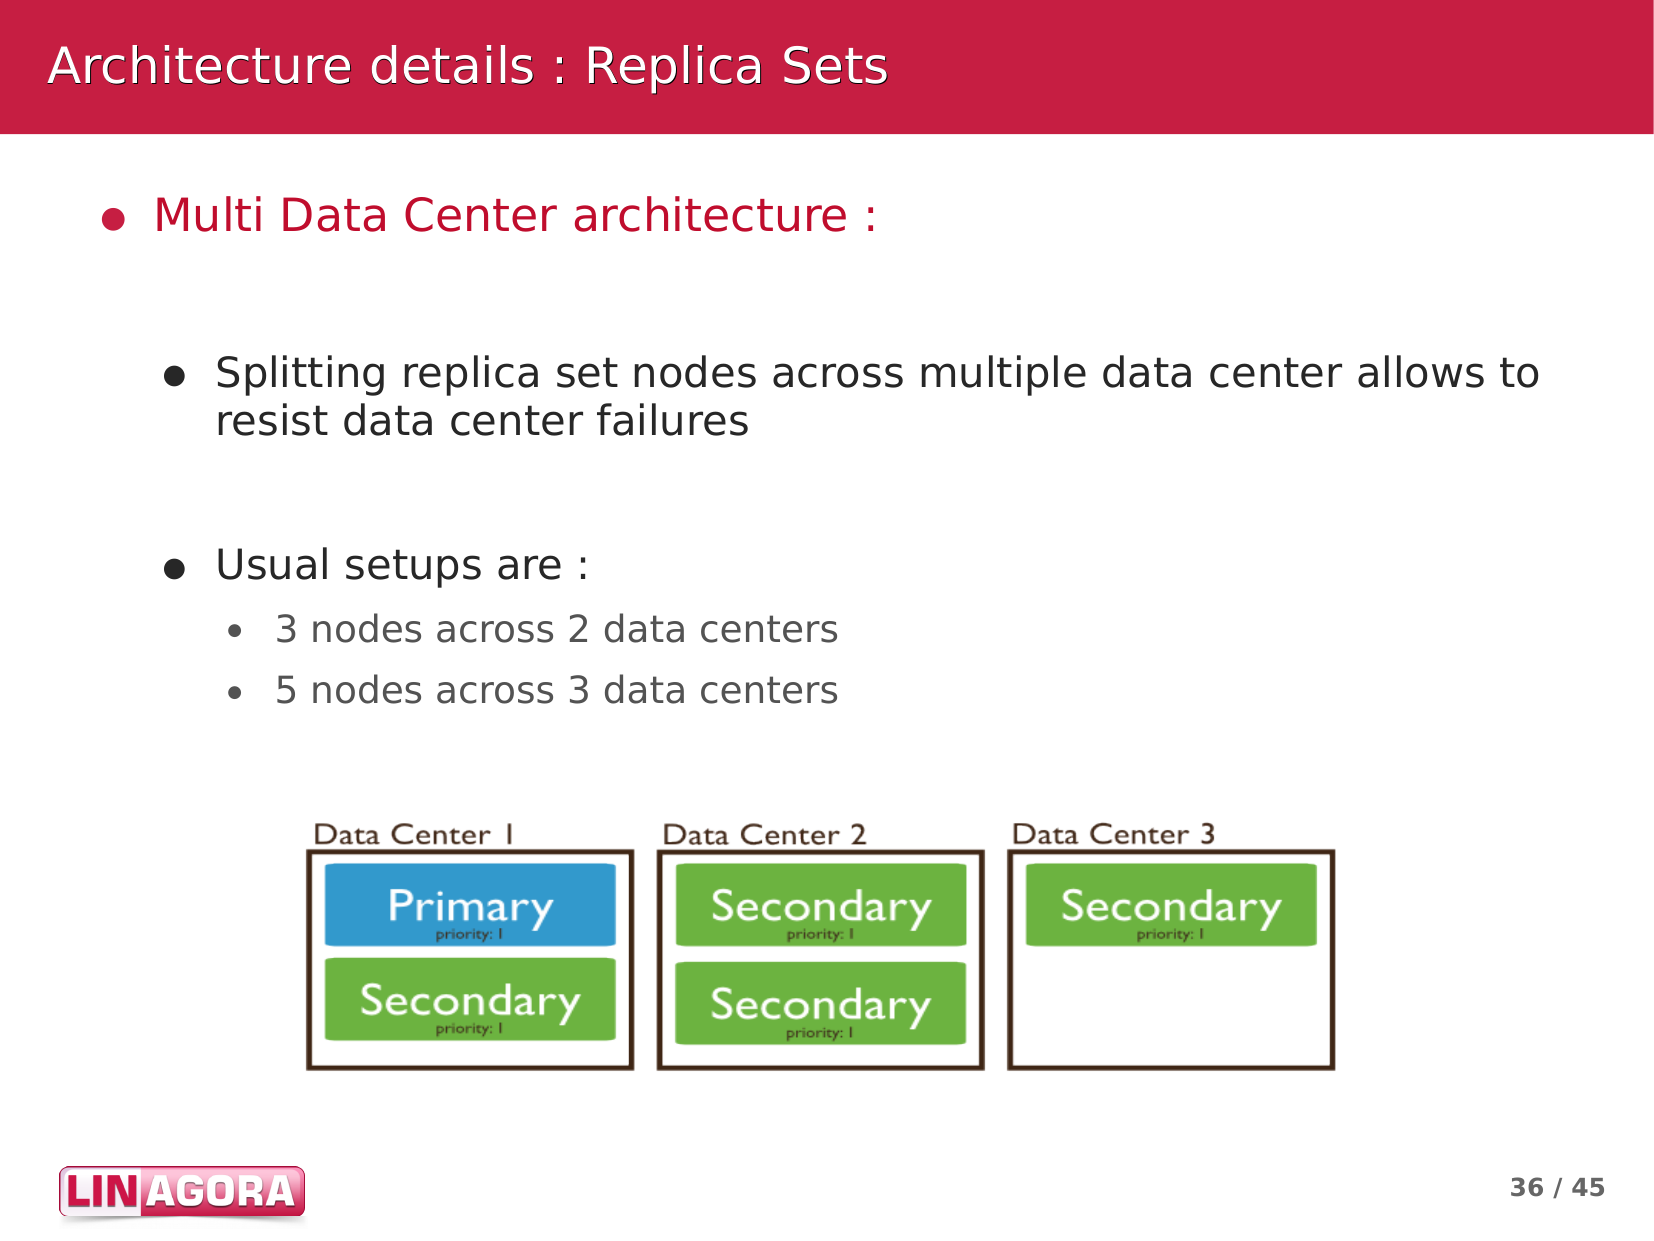

# Architecture details : Replica Sets
Multi Data Center architecture :
Splitting replica set nodes across multiple data center allows to resist data center failures
Usual setups are :
3 nodes across 2 data centers
5 nodes across 3 data centers